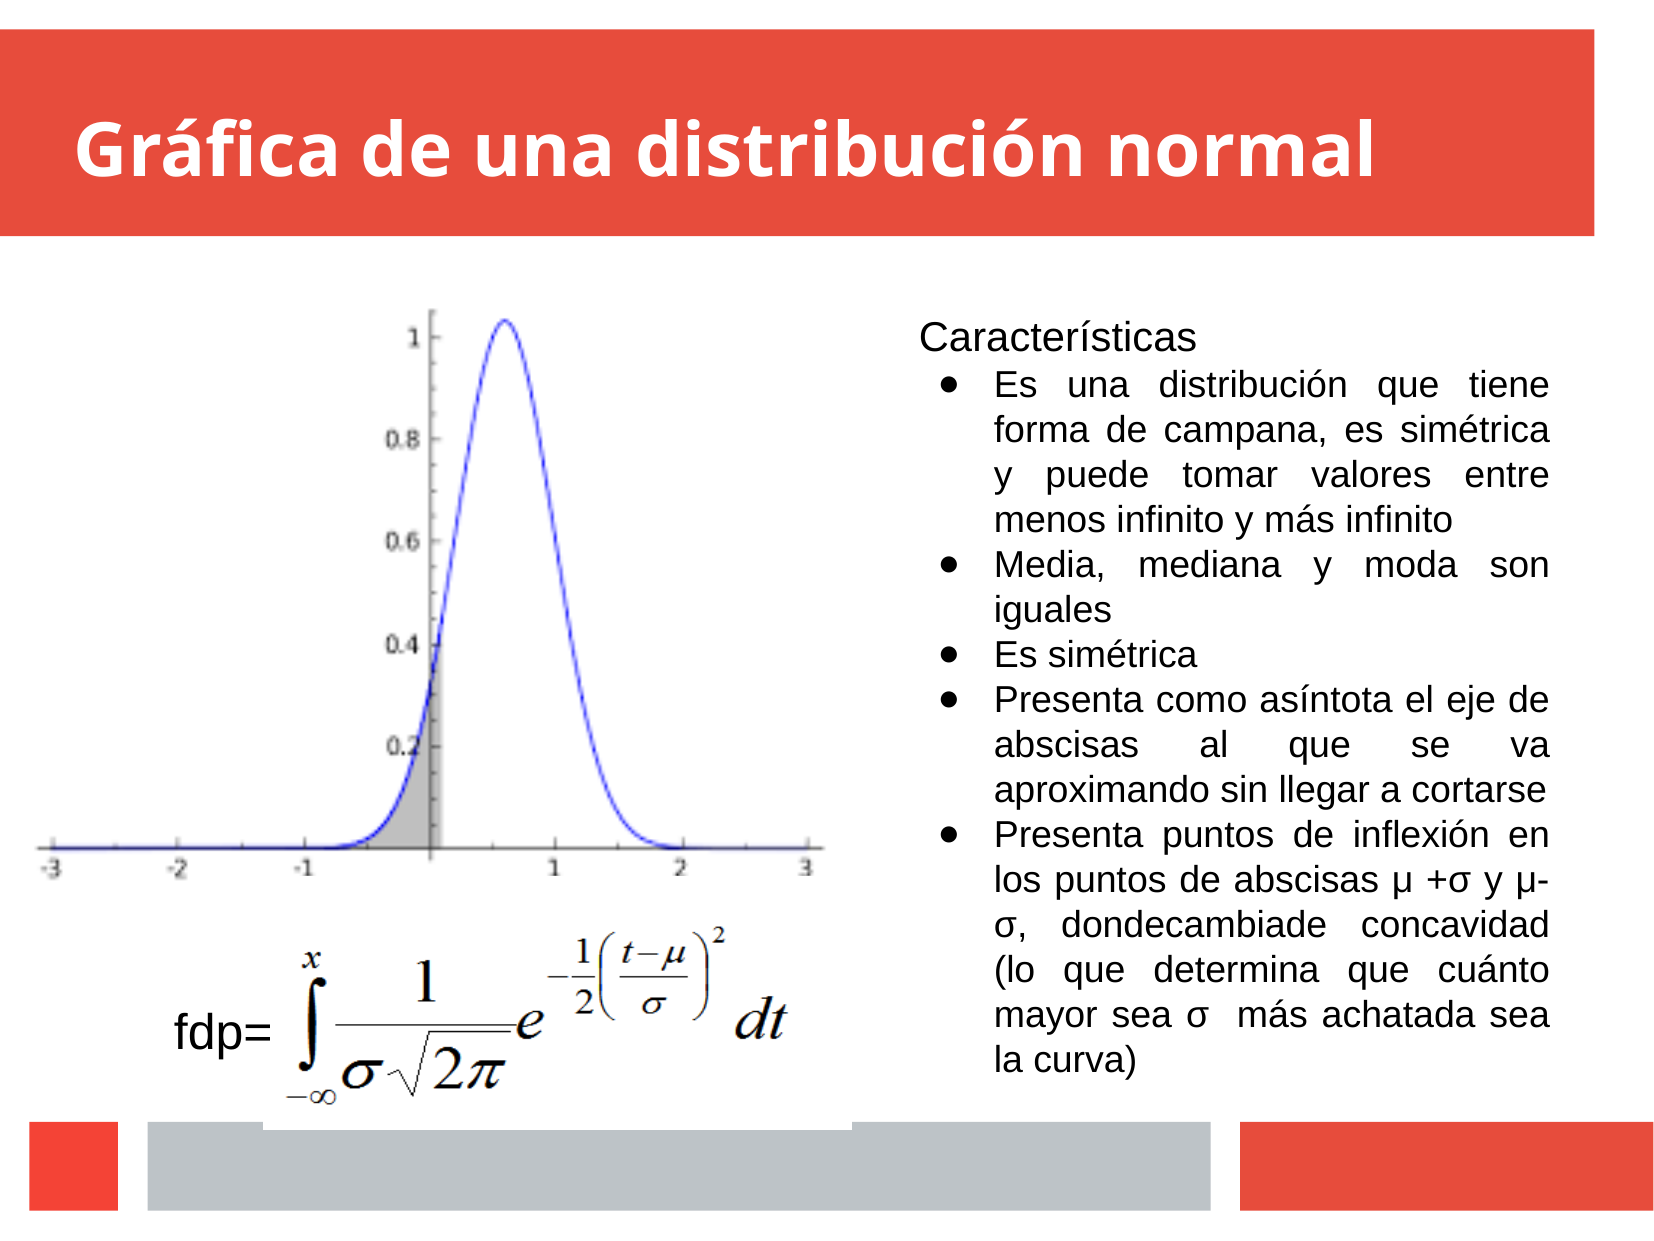

# Gráfica de una distribución normal
Características
Es una distribución que tiene forma de campana, es simétrica y puede tomar valores entre menos infinito y más infinito
Media, mediana y moda son iguales
Es simétrica
Presenta como asíntota el eje de abscisas al que se va aproximando sin llegar a cortarse
Presenta puntos de inflexión en los puntos de abscisas μ +σ y μ-σ, dondecambiade concavidad (lo que determina que cuánto mayor sea σ más achatada sea la curva)
fdp=